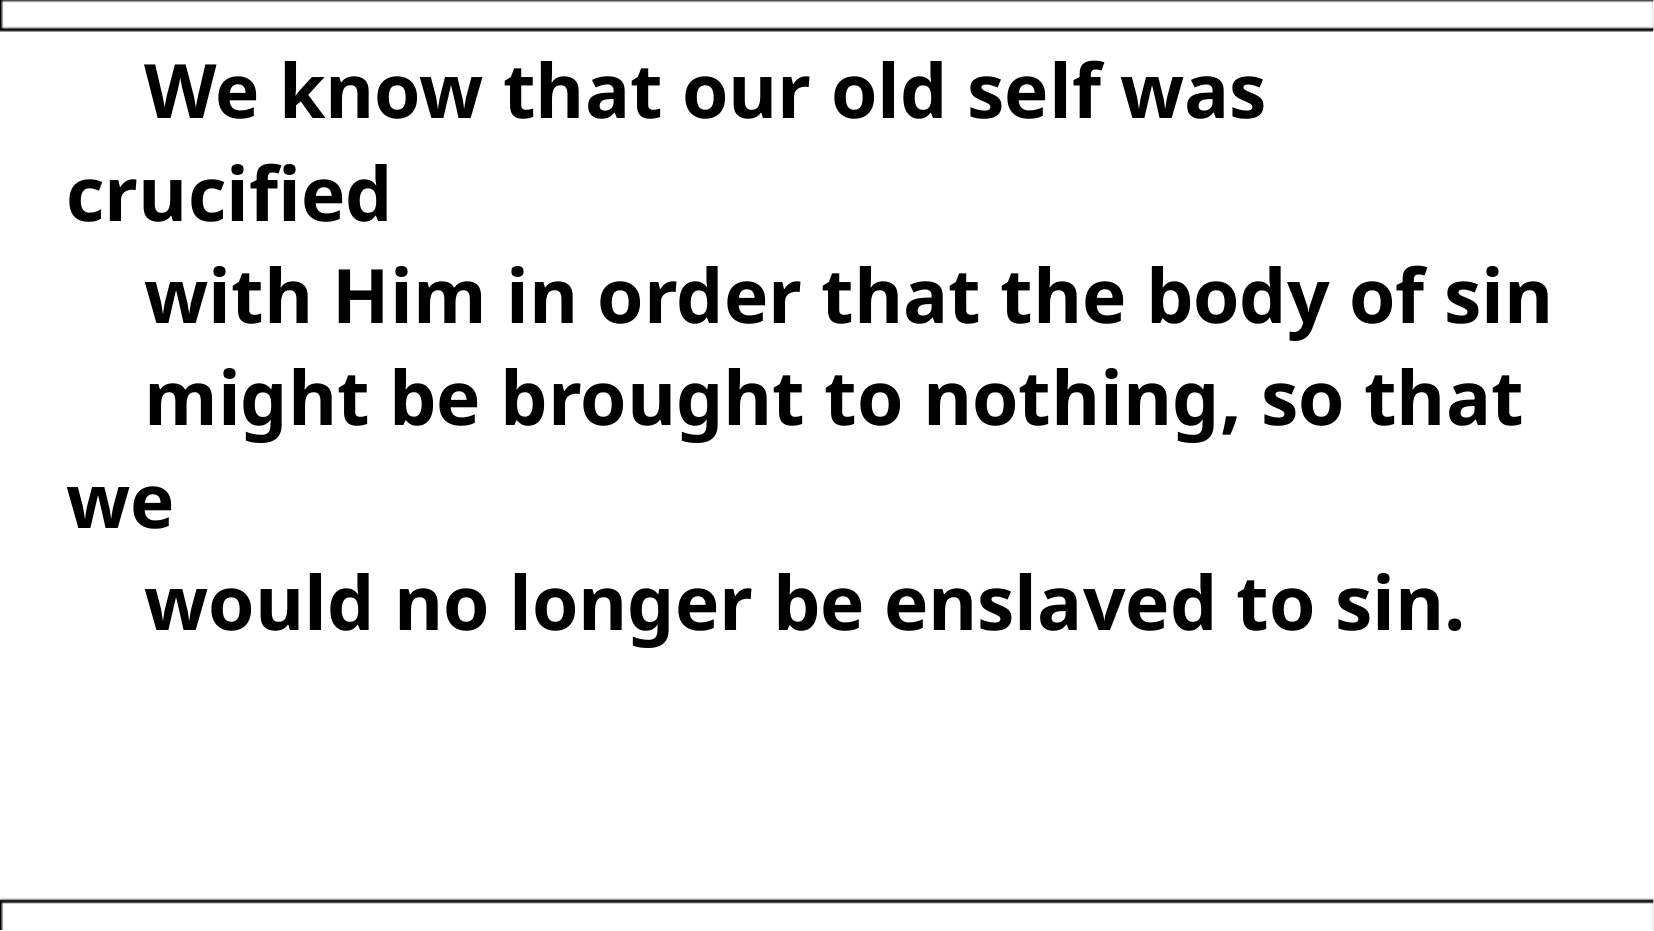

We know that our old self was crucified
 with Him in order that the body of sin
 might be brought to nothing, so that we
 would no longer be enslaved to sin.